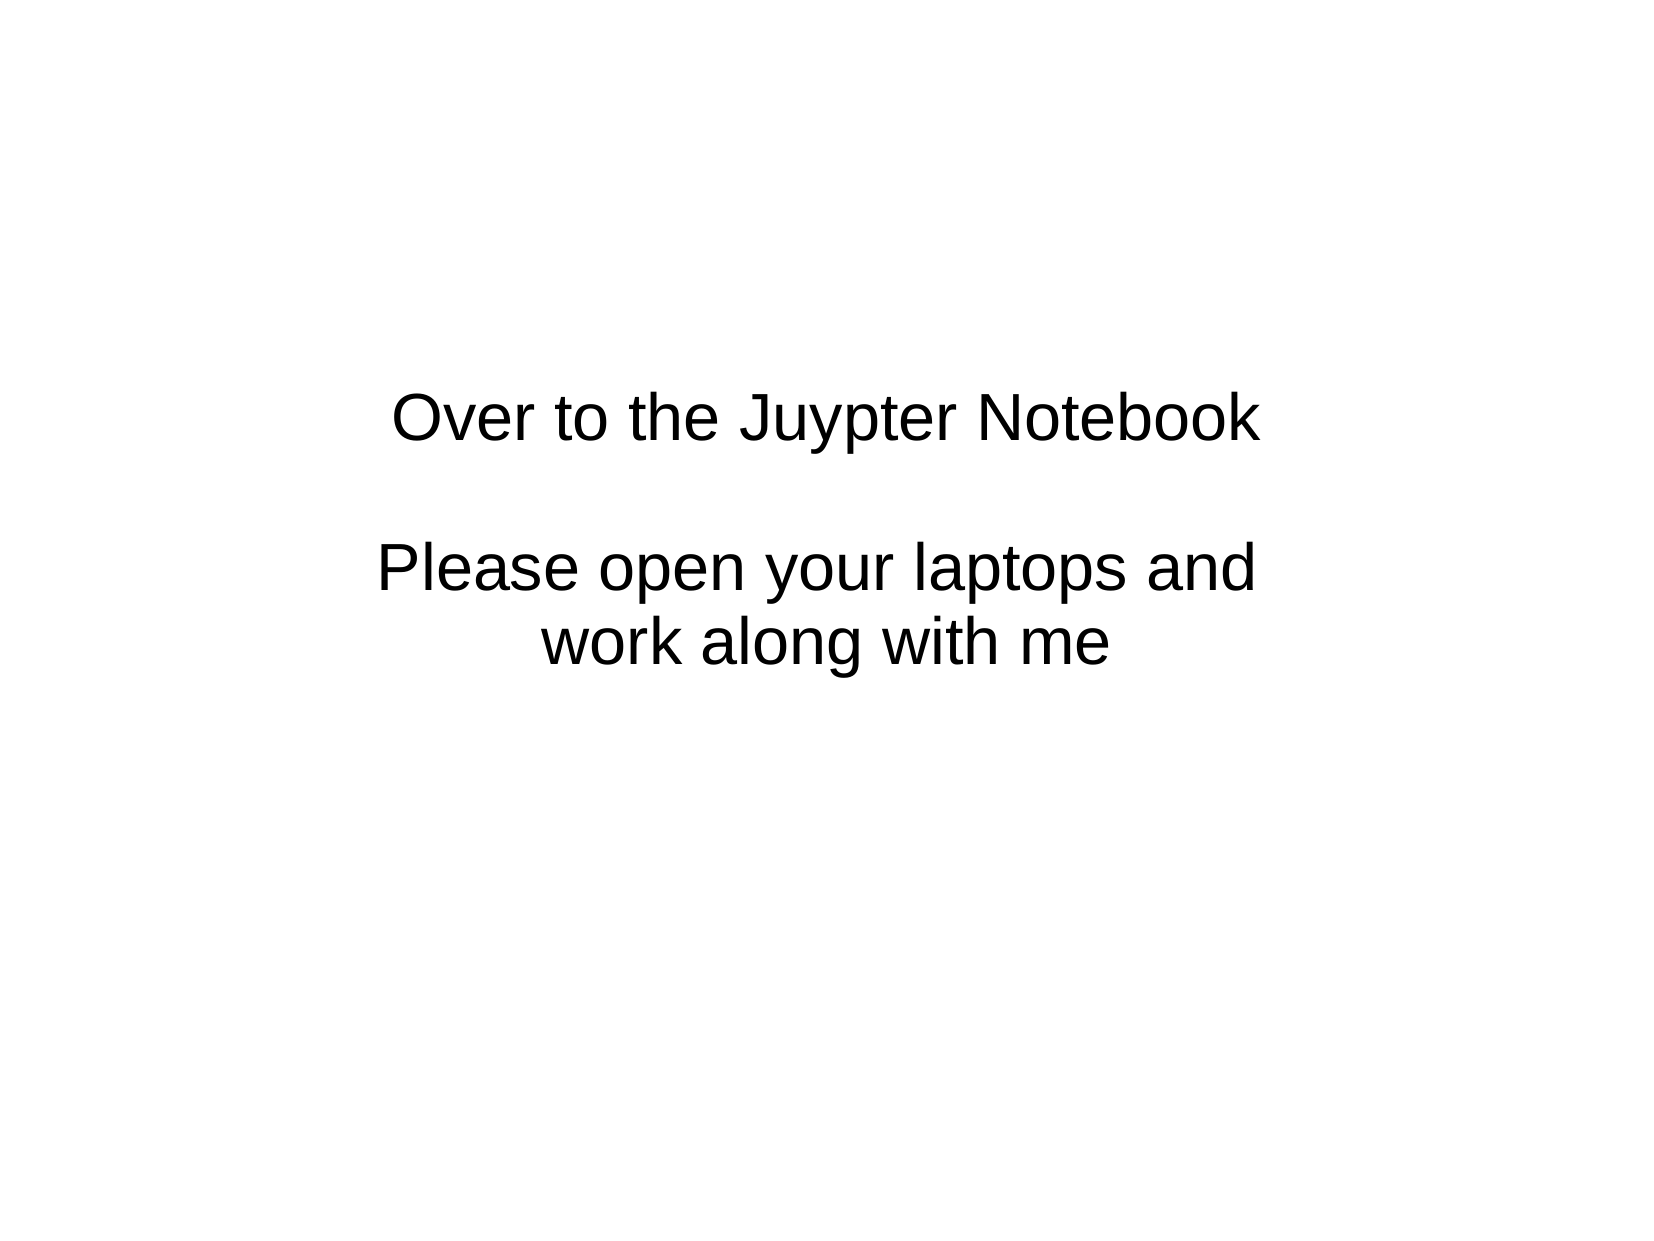

# Over to the Juypter Notebook Please open your laptops and
work along with me